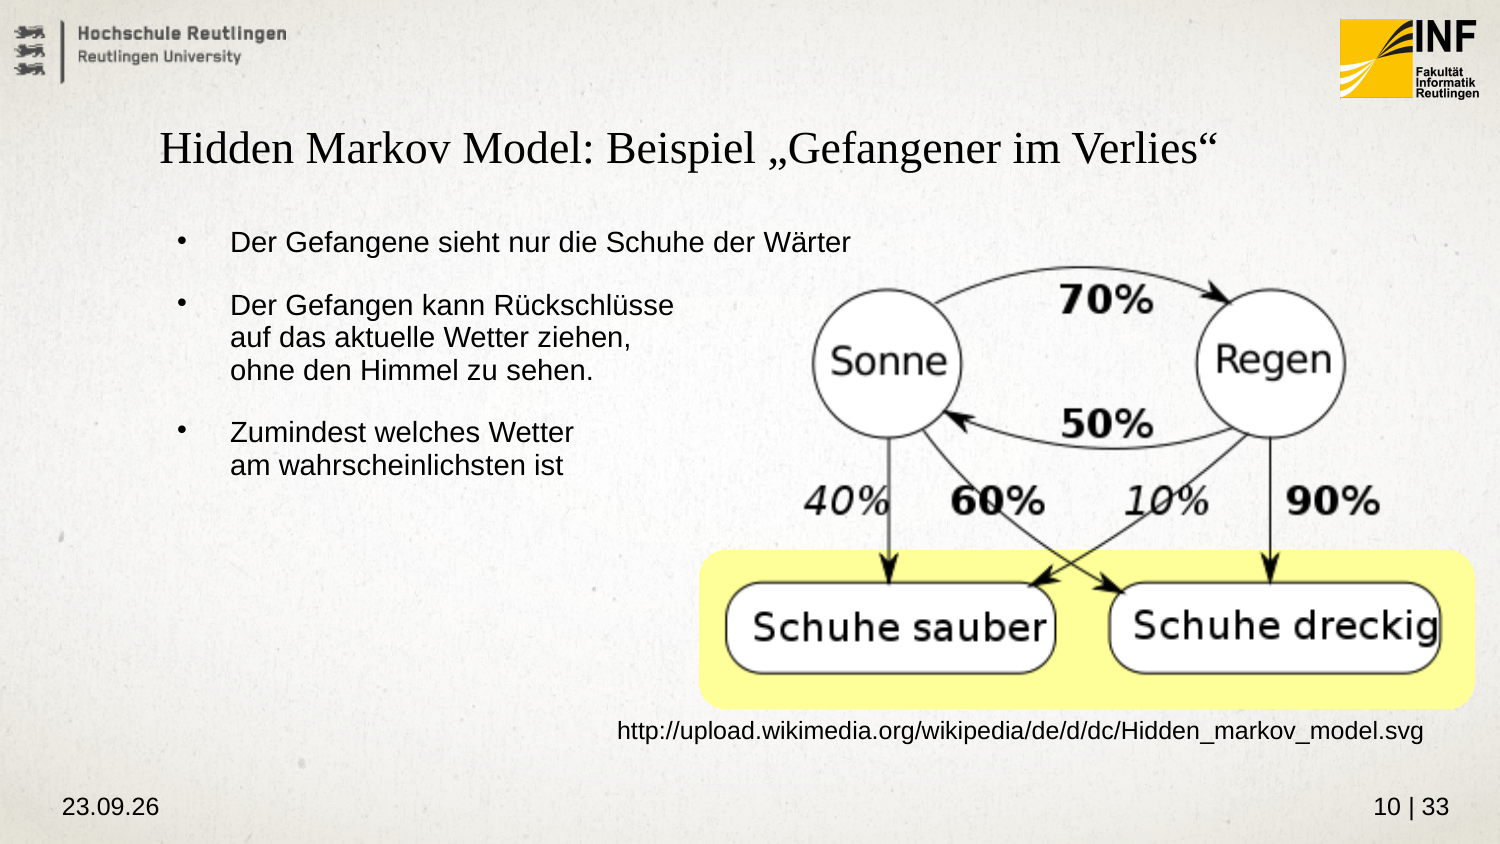

# Hidden Markov Model: Beispiel „Gefangener im Verlies“
Der Gefangene sieht nur die Schuhe der Wärter
Der Gefangen kann Rückschlüsse
auf das aktuelle Wetter ziehen,
ohne den Himmel zu sehen.
Zumindest welches Wetter
am wahrscheinlichsten ist
http://upload.wikimedia.org/wikipedia/de/d/dc/Hidden_markov_model.svg